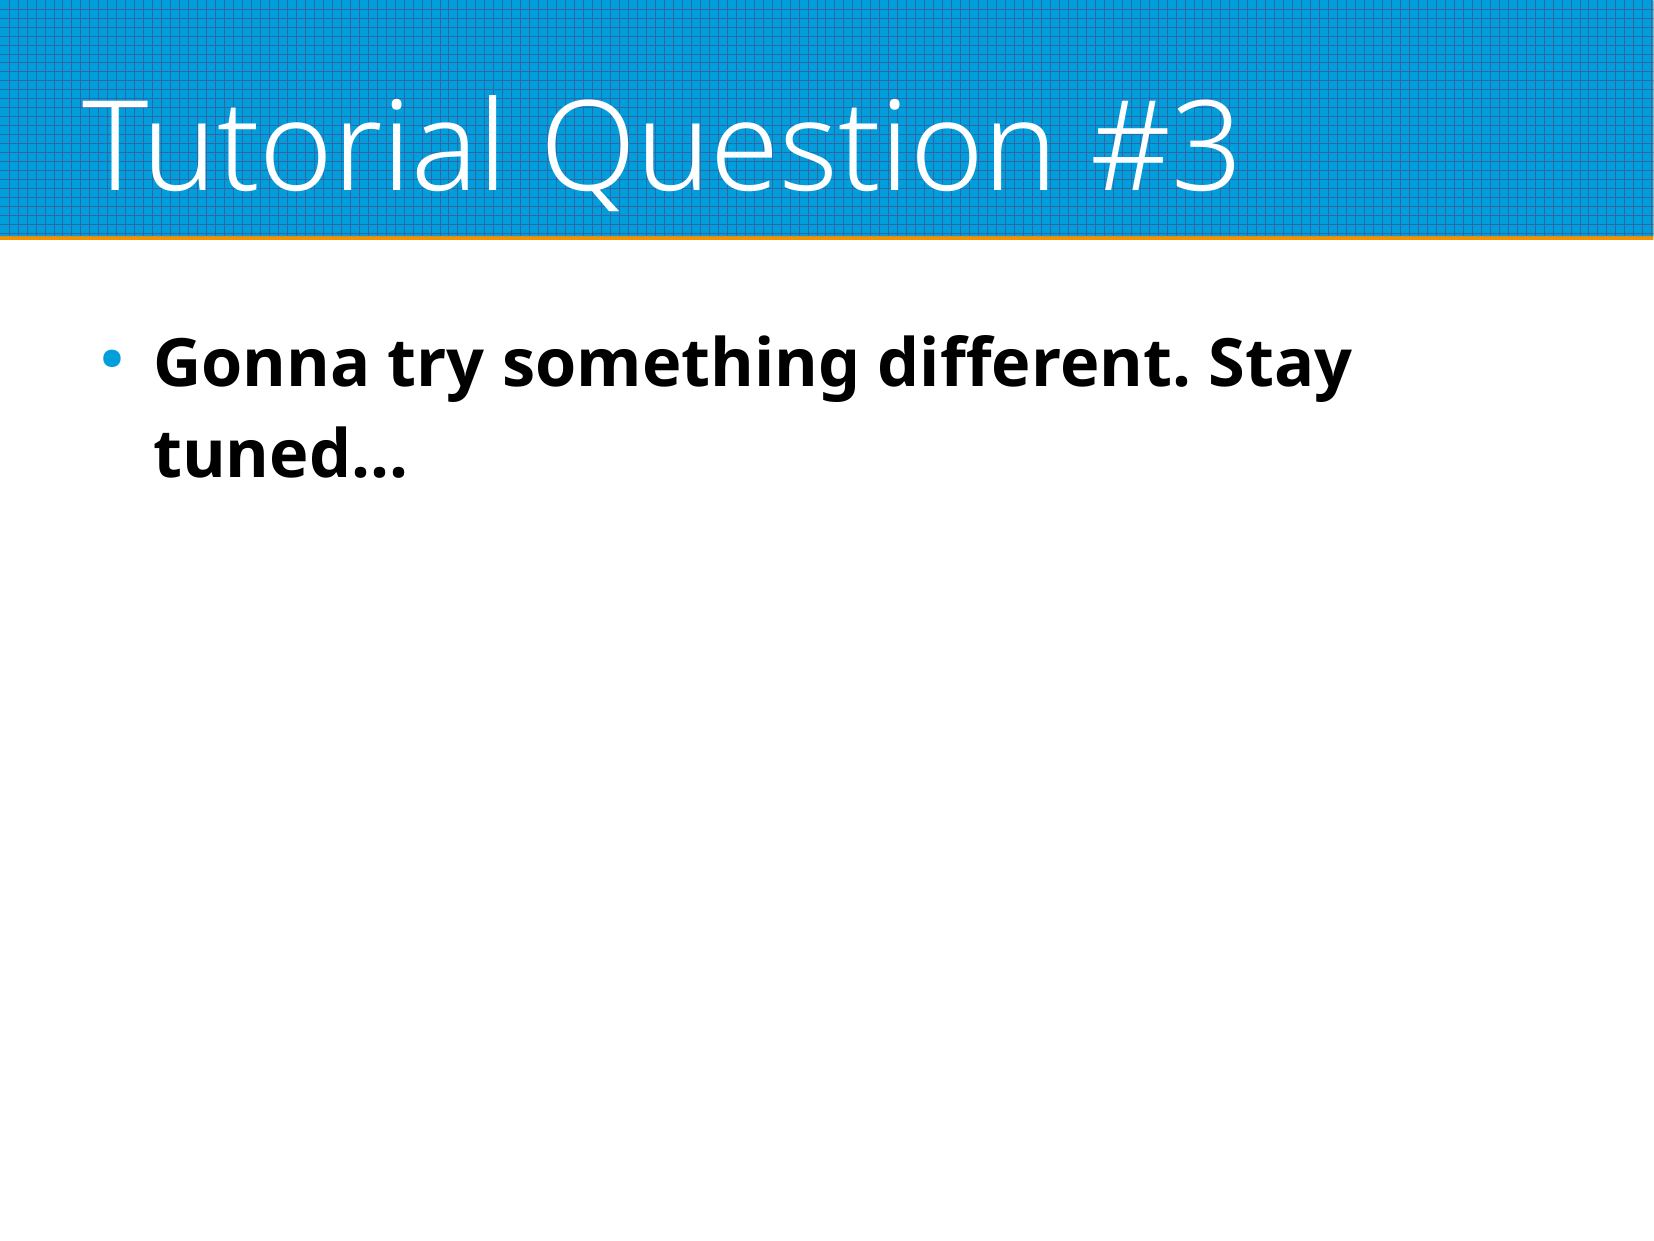

# Tutorial Question #3
Gonna try something different. Stay tuned…